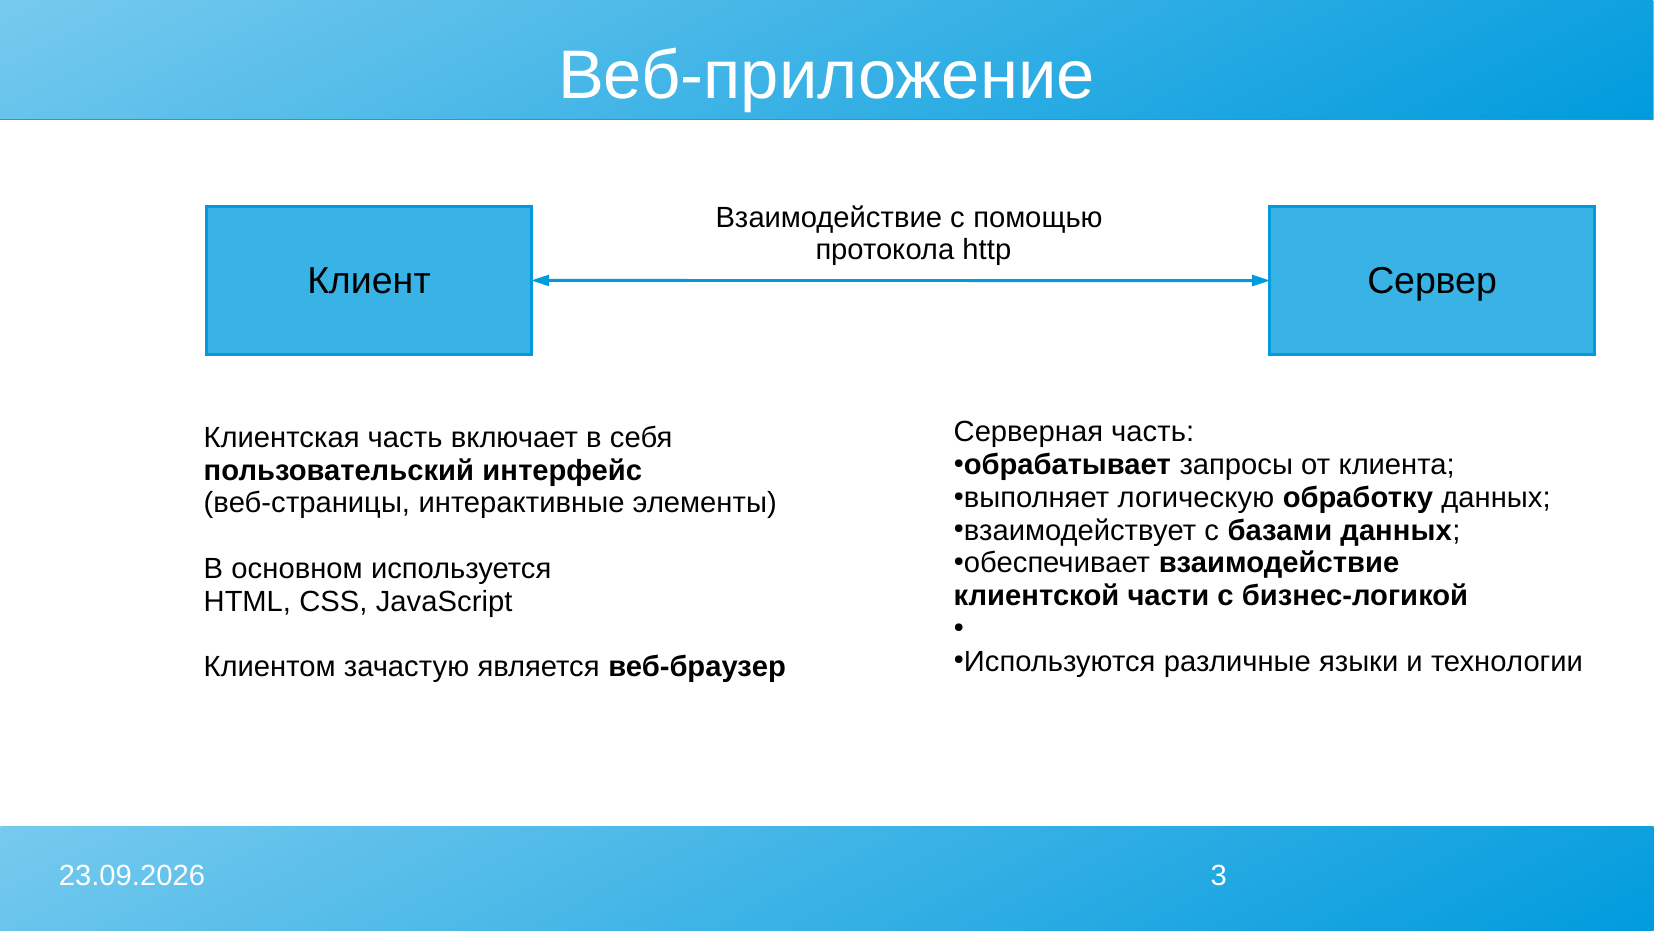

# Веб-приложение
Клиент
Взаимодействие с помощью
 протокола http
Сервер
Серверная часть:
обрабатывает запросы от клиента;
выполняет логическую обработку данных;
взаимодействует с базами данных;
обеспечивает взаимодействие
клиентской части с бизнес-логикой
Используются различные языки и технологии
Клиентская часть включает в себя
пользовательский интерфейс
(веб-страницы, интерактивные элементы)
В основном используется
HTML, CSS, JavaScript
Клиентом зачастую является веб-браузер